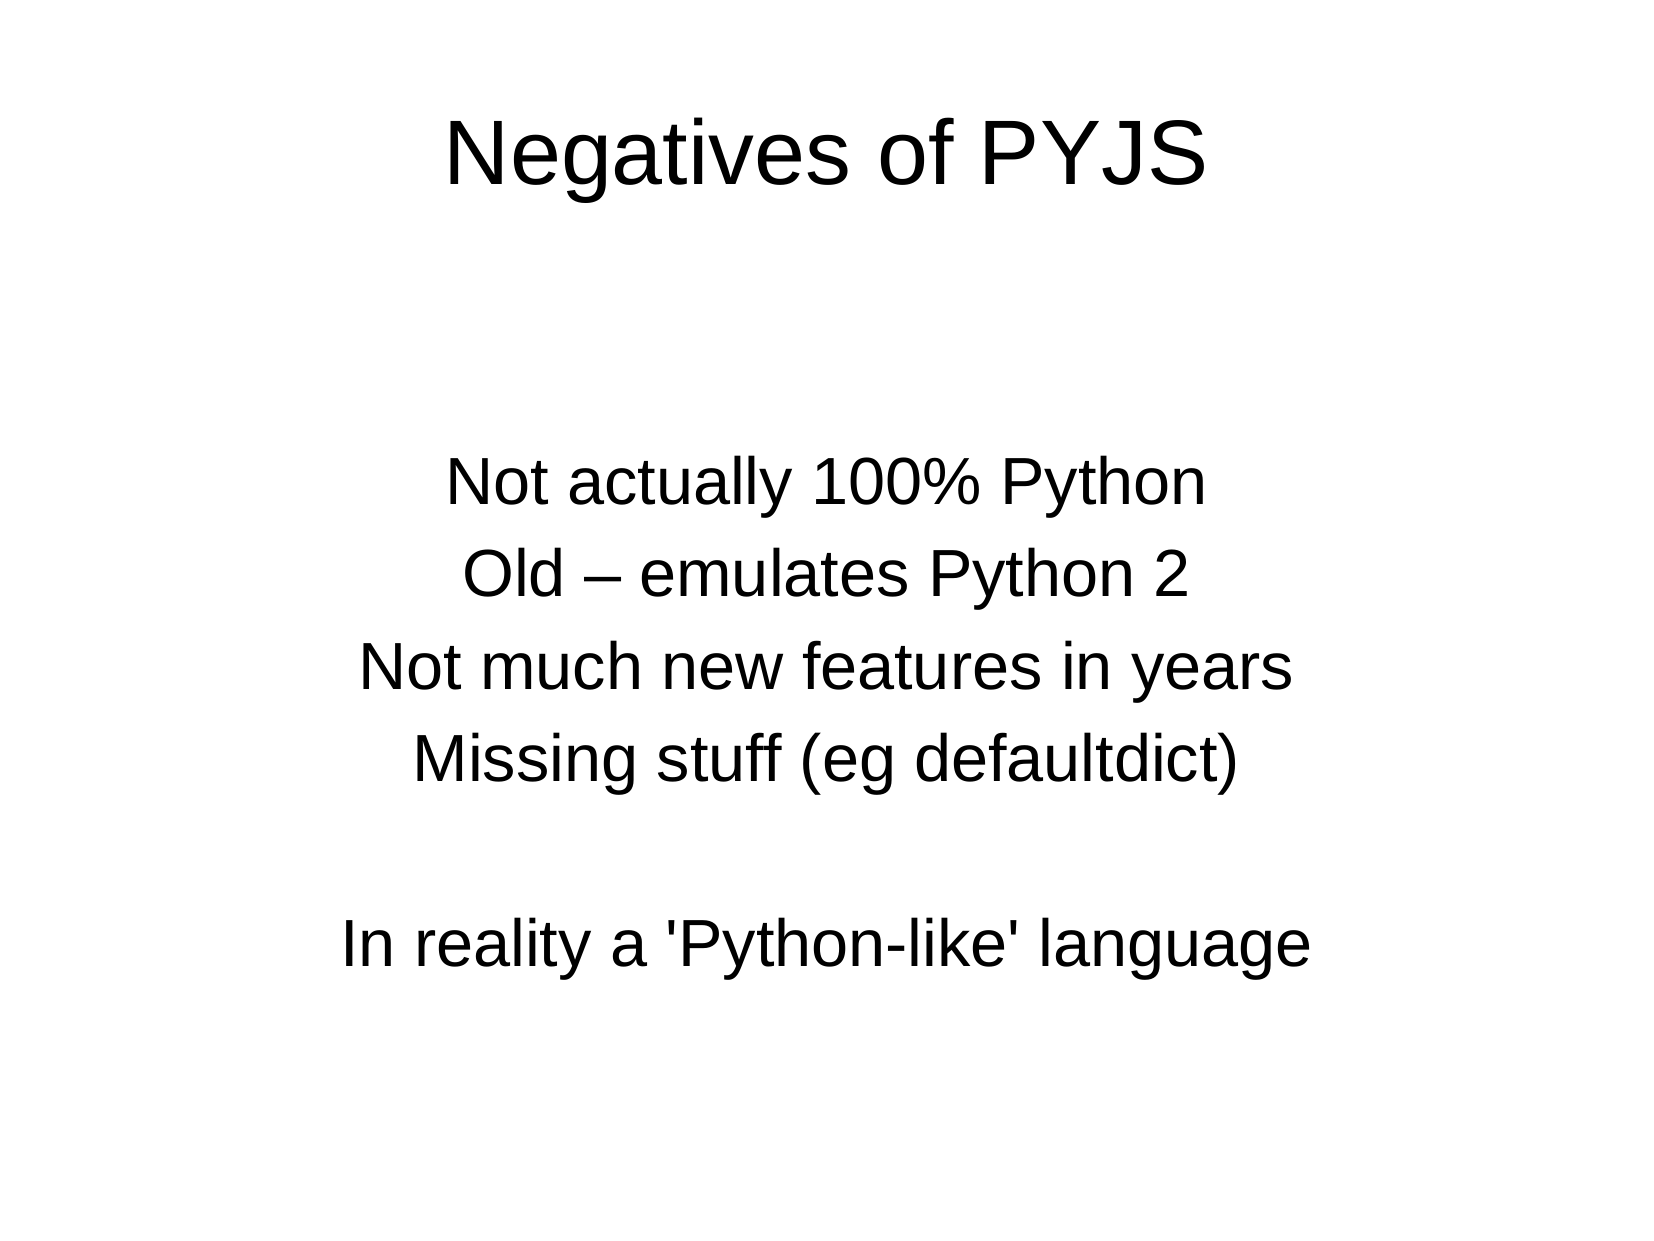

# Negatives of PYJS
Not actually 100% Python
Old – emulates Python 2
Not much new features in years
Missing stuff (eg defaultdict)
In reality a 'Python-like' language